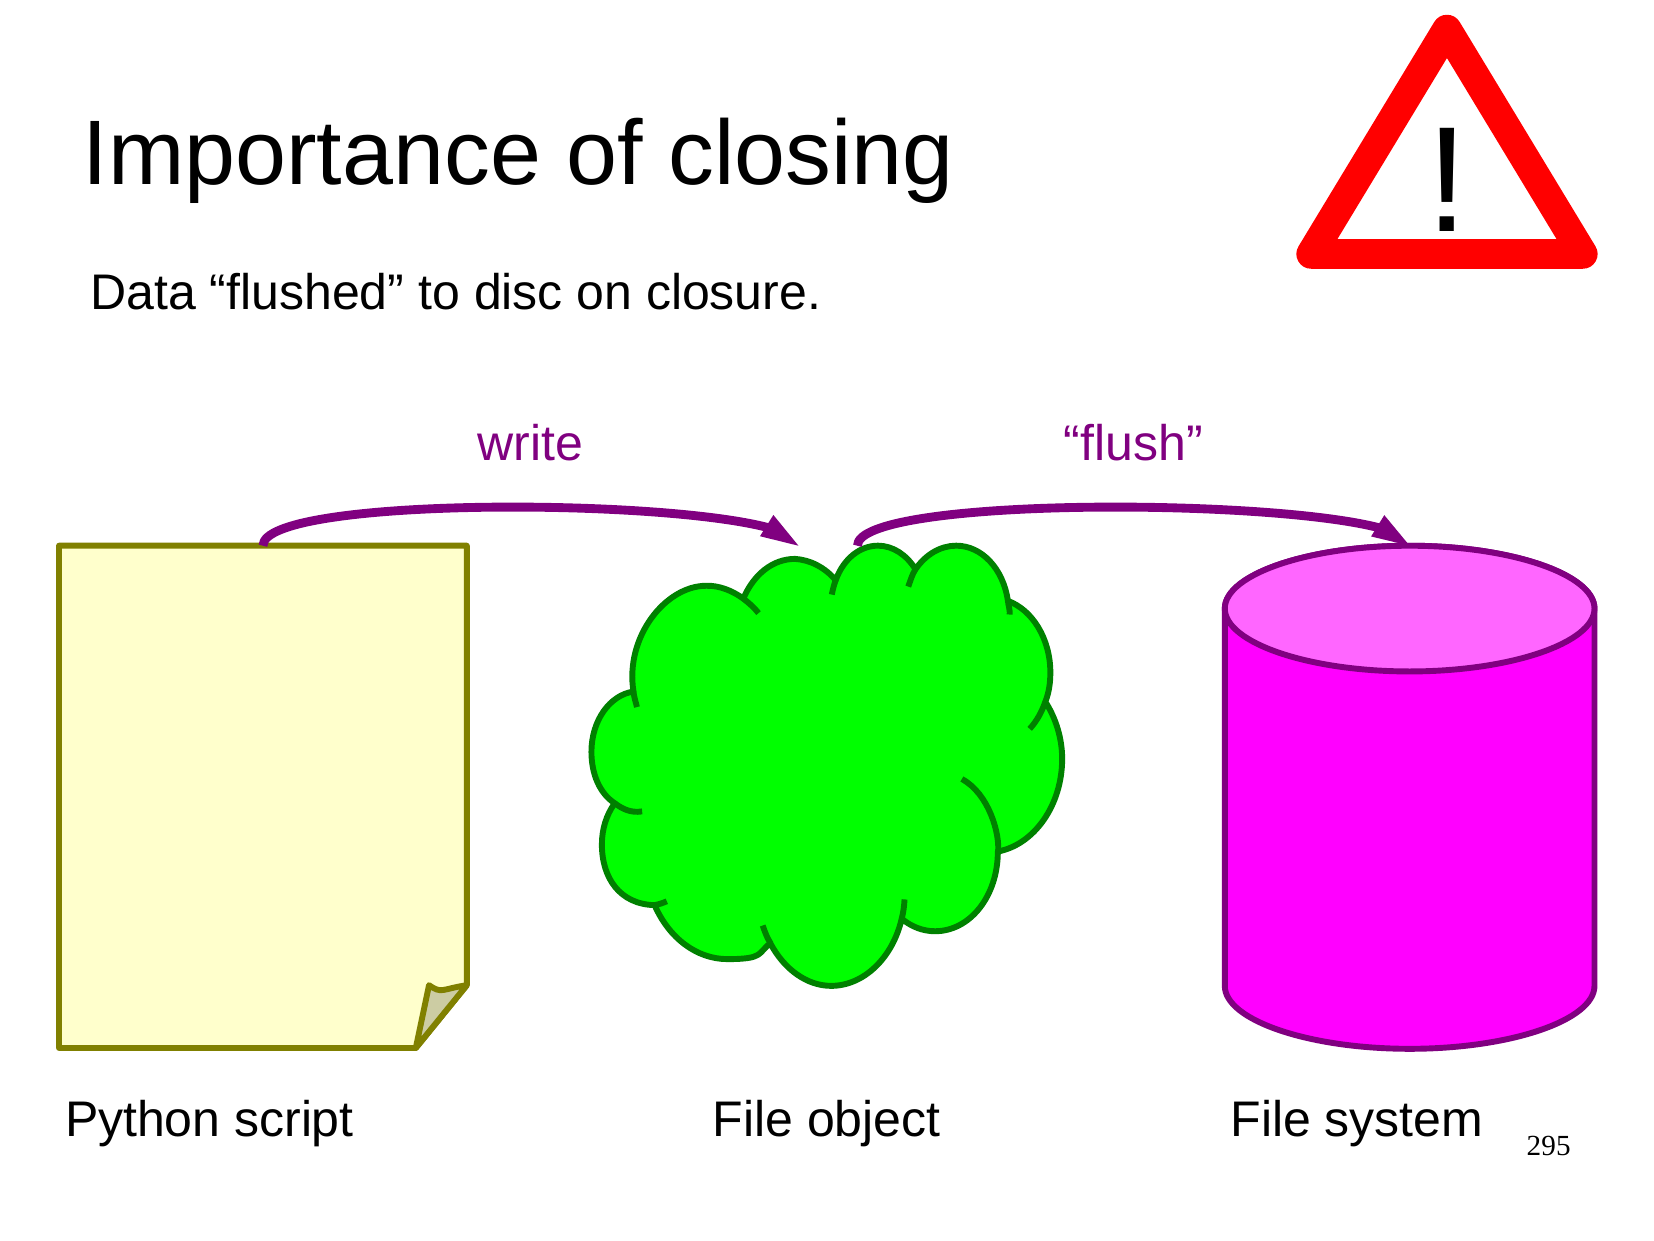

!
# Importance of closing
Data “flushed” to disc on closure.
write
“flush”
Python script
File object
File system
295